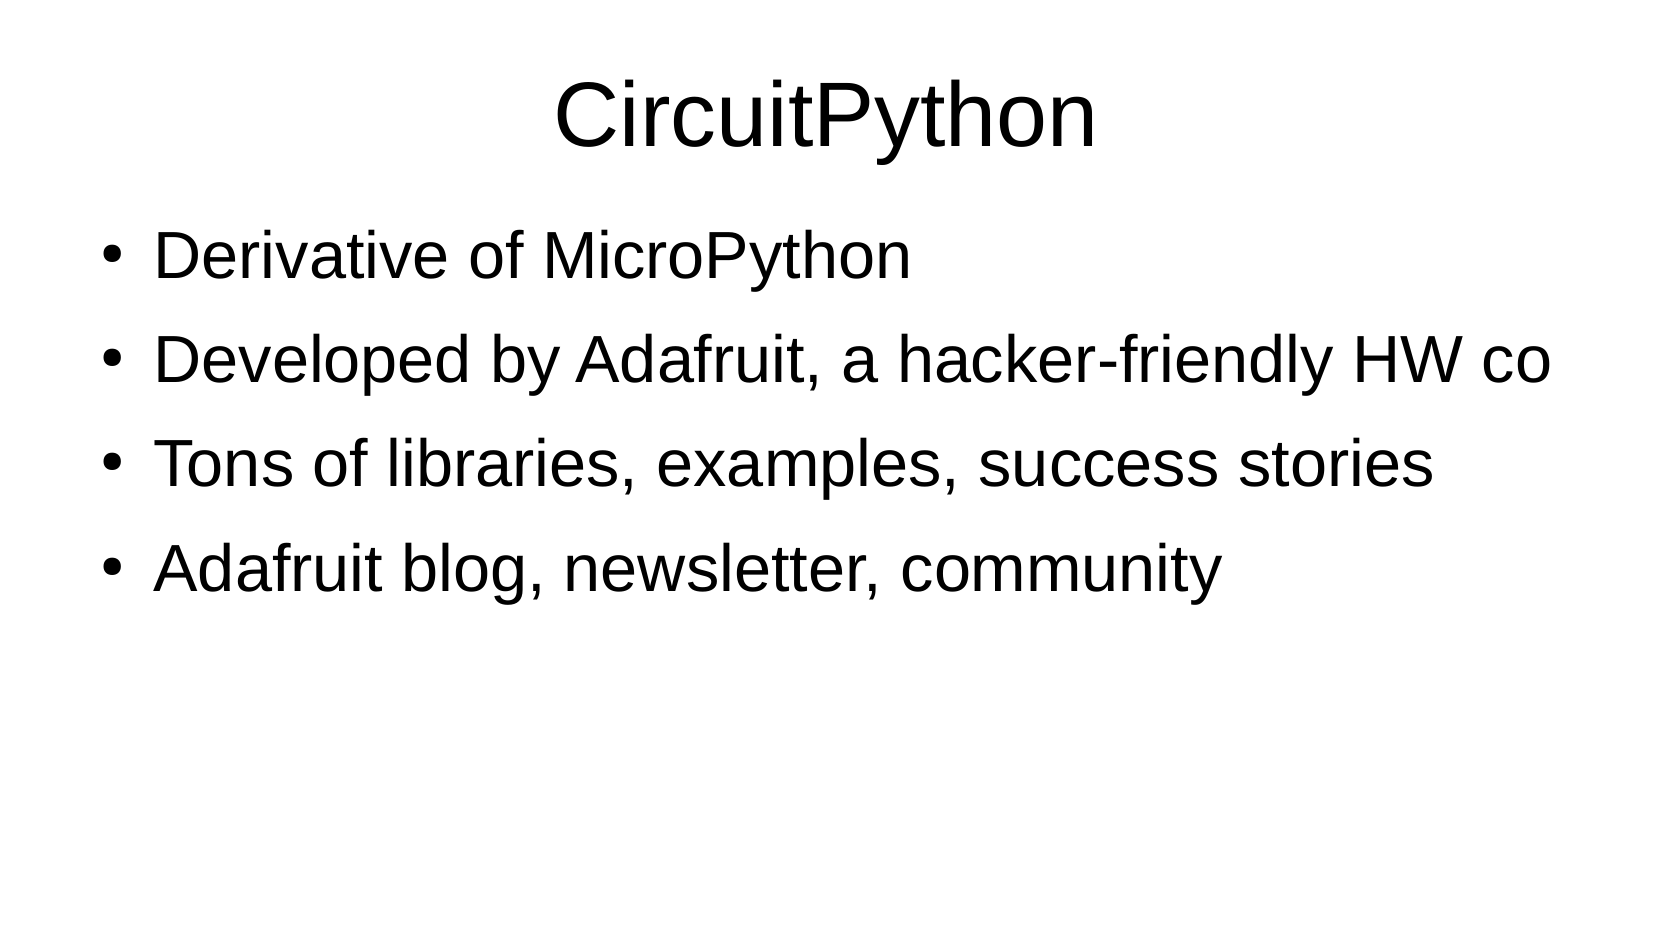

# CircuitPython
Derivative of MicroPython
Developed by Adafruit, a hacker-friendly HW co
Tons of libraries, examples, success stories
Adafruit blog, newsletter, community